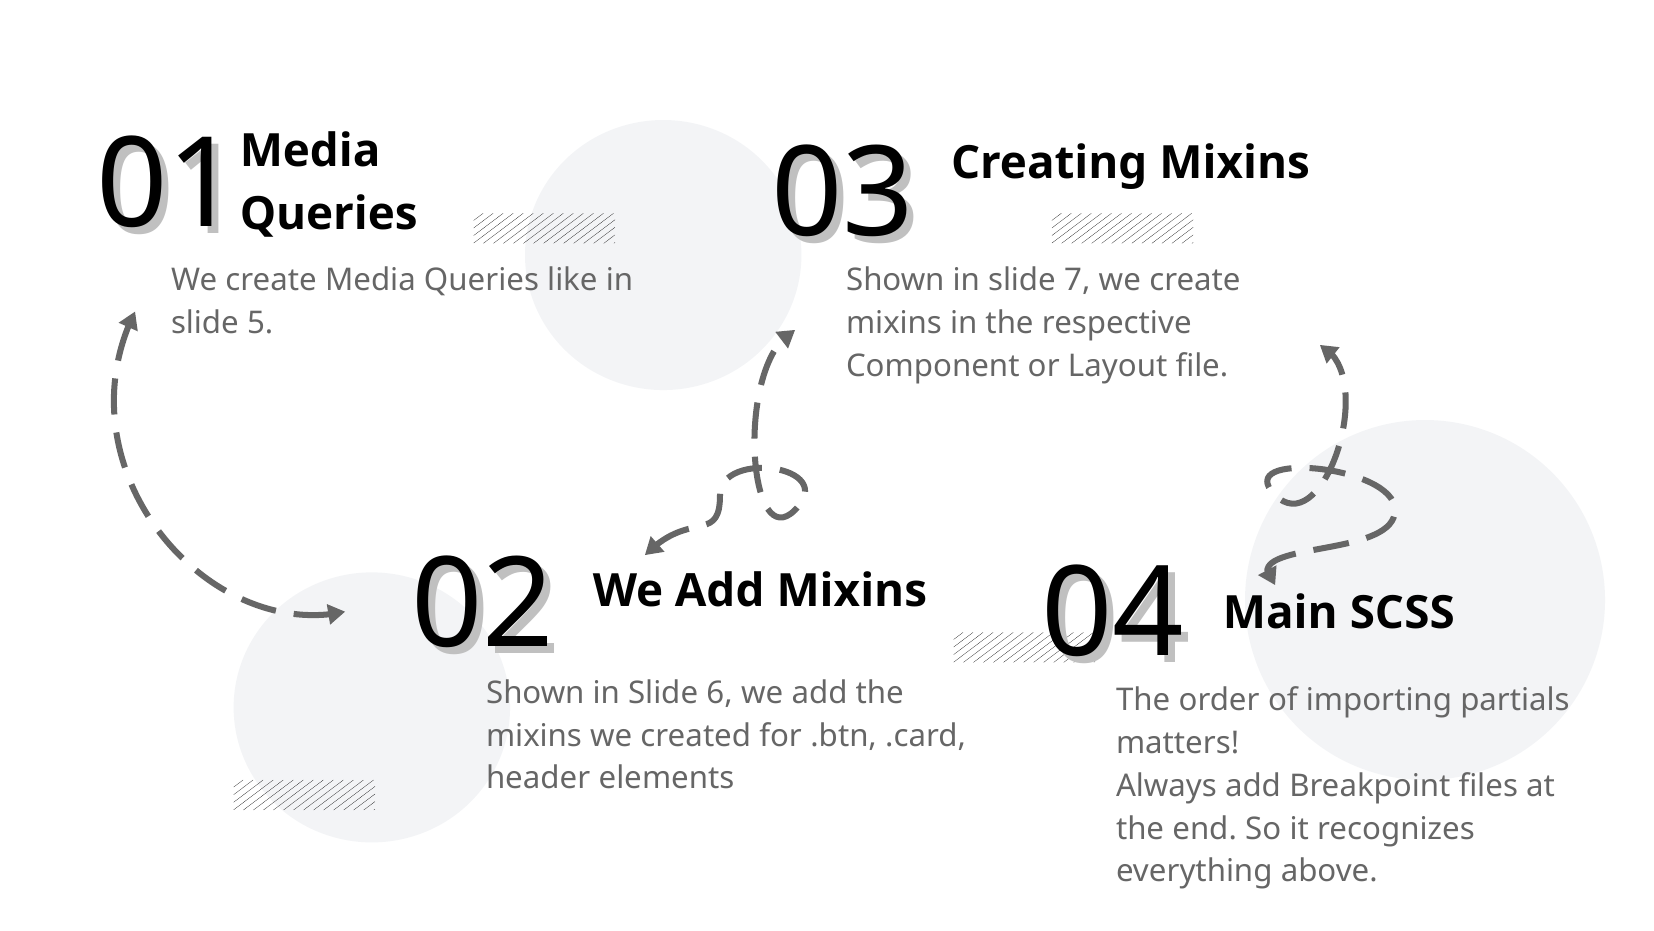

01
03
Media Queries
Creating Mixins
We create Media Queries like in slide 5.
Shown in slide 7, we create mixins in the respective Component or Layout file.
02
04
We Add Mixins
Main SCSS
Shown in Slide 6, we add the mixins we created for .btn, .card, header elements
The order of importing partials matters!
Always add Breakpoint files at the end. So it recognizes everything above.